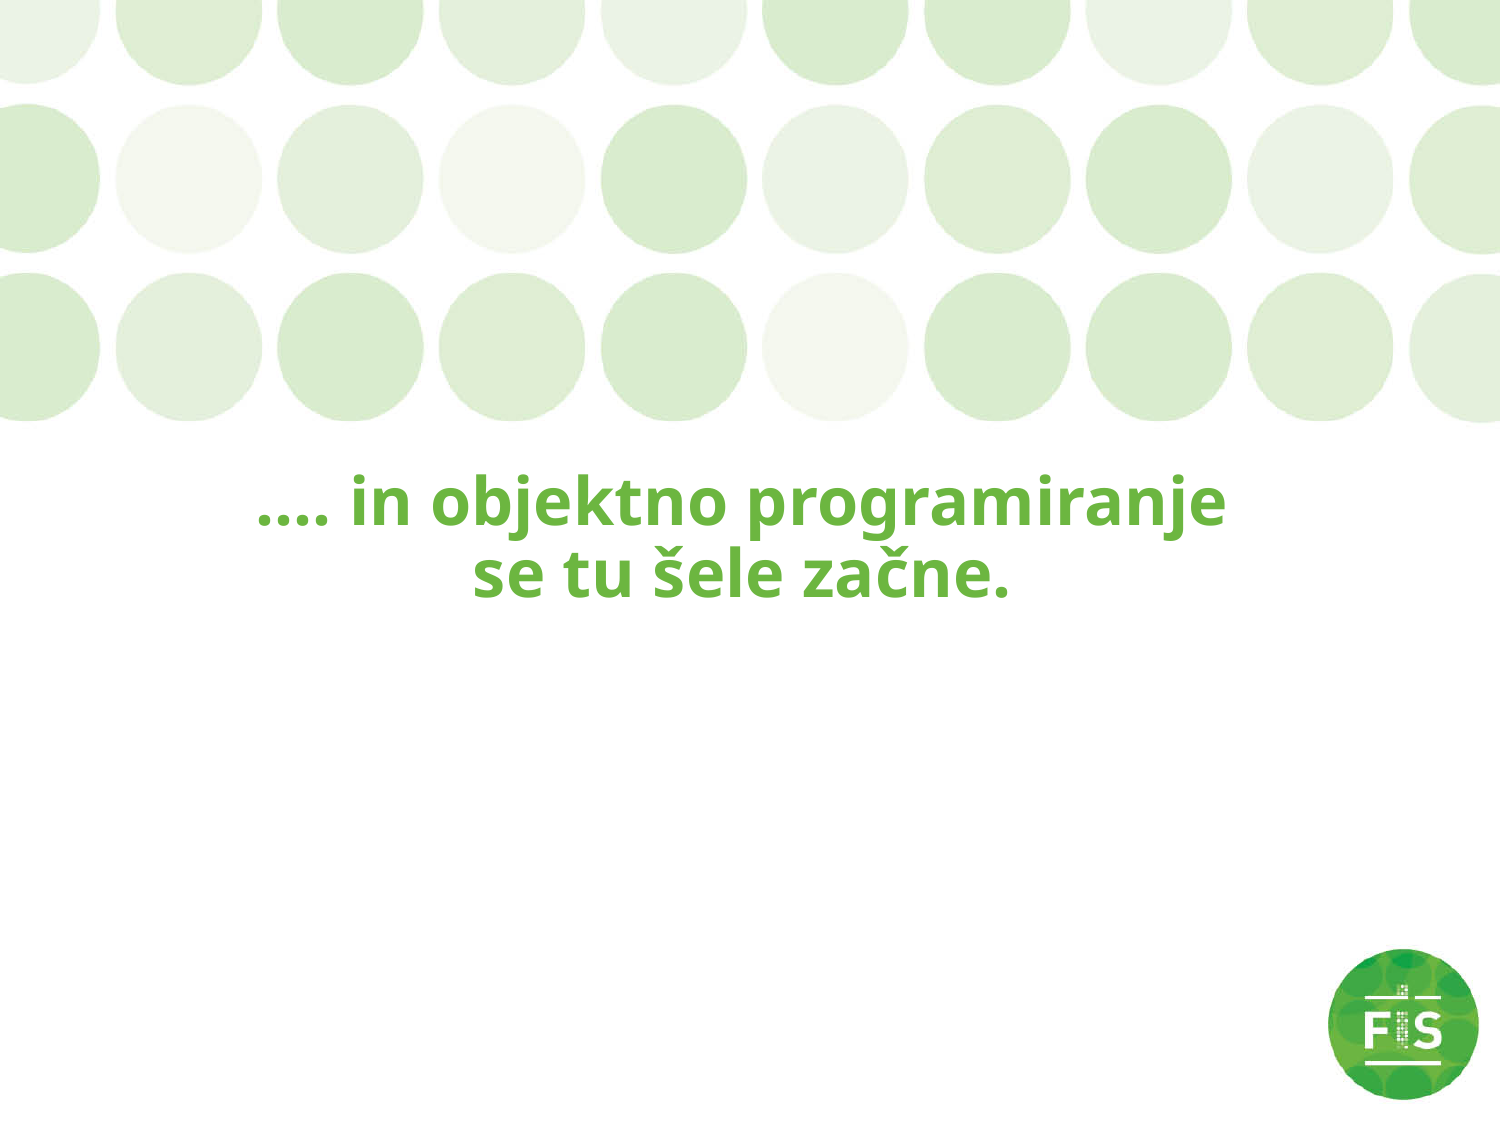

# …. in objektno programiranje se tu šele začne.